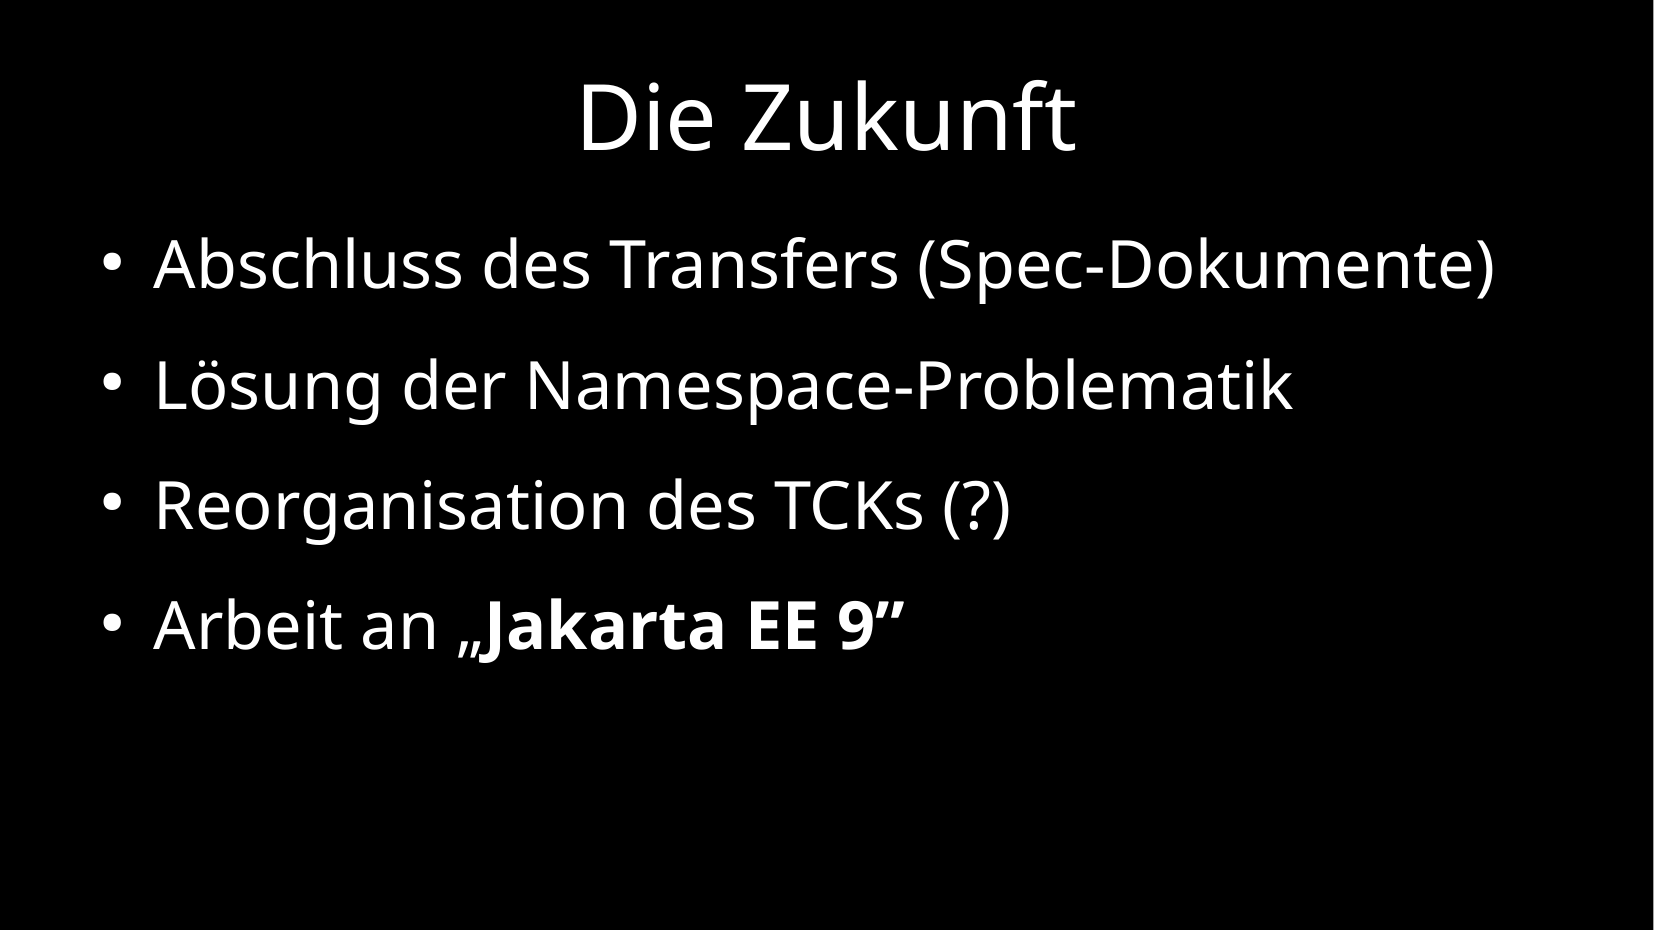

# Die Zukunft
Abschluss des Transfers (Spec-Dokumente)
Lösung der Namespace-Problematik
Reorganisation des TCKs (?)
Arbeit an „Jakarta EE 9”